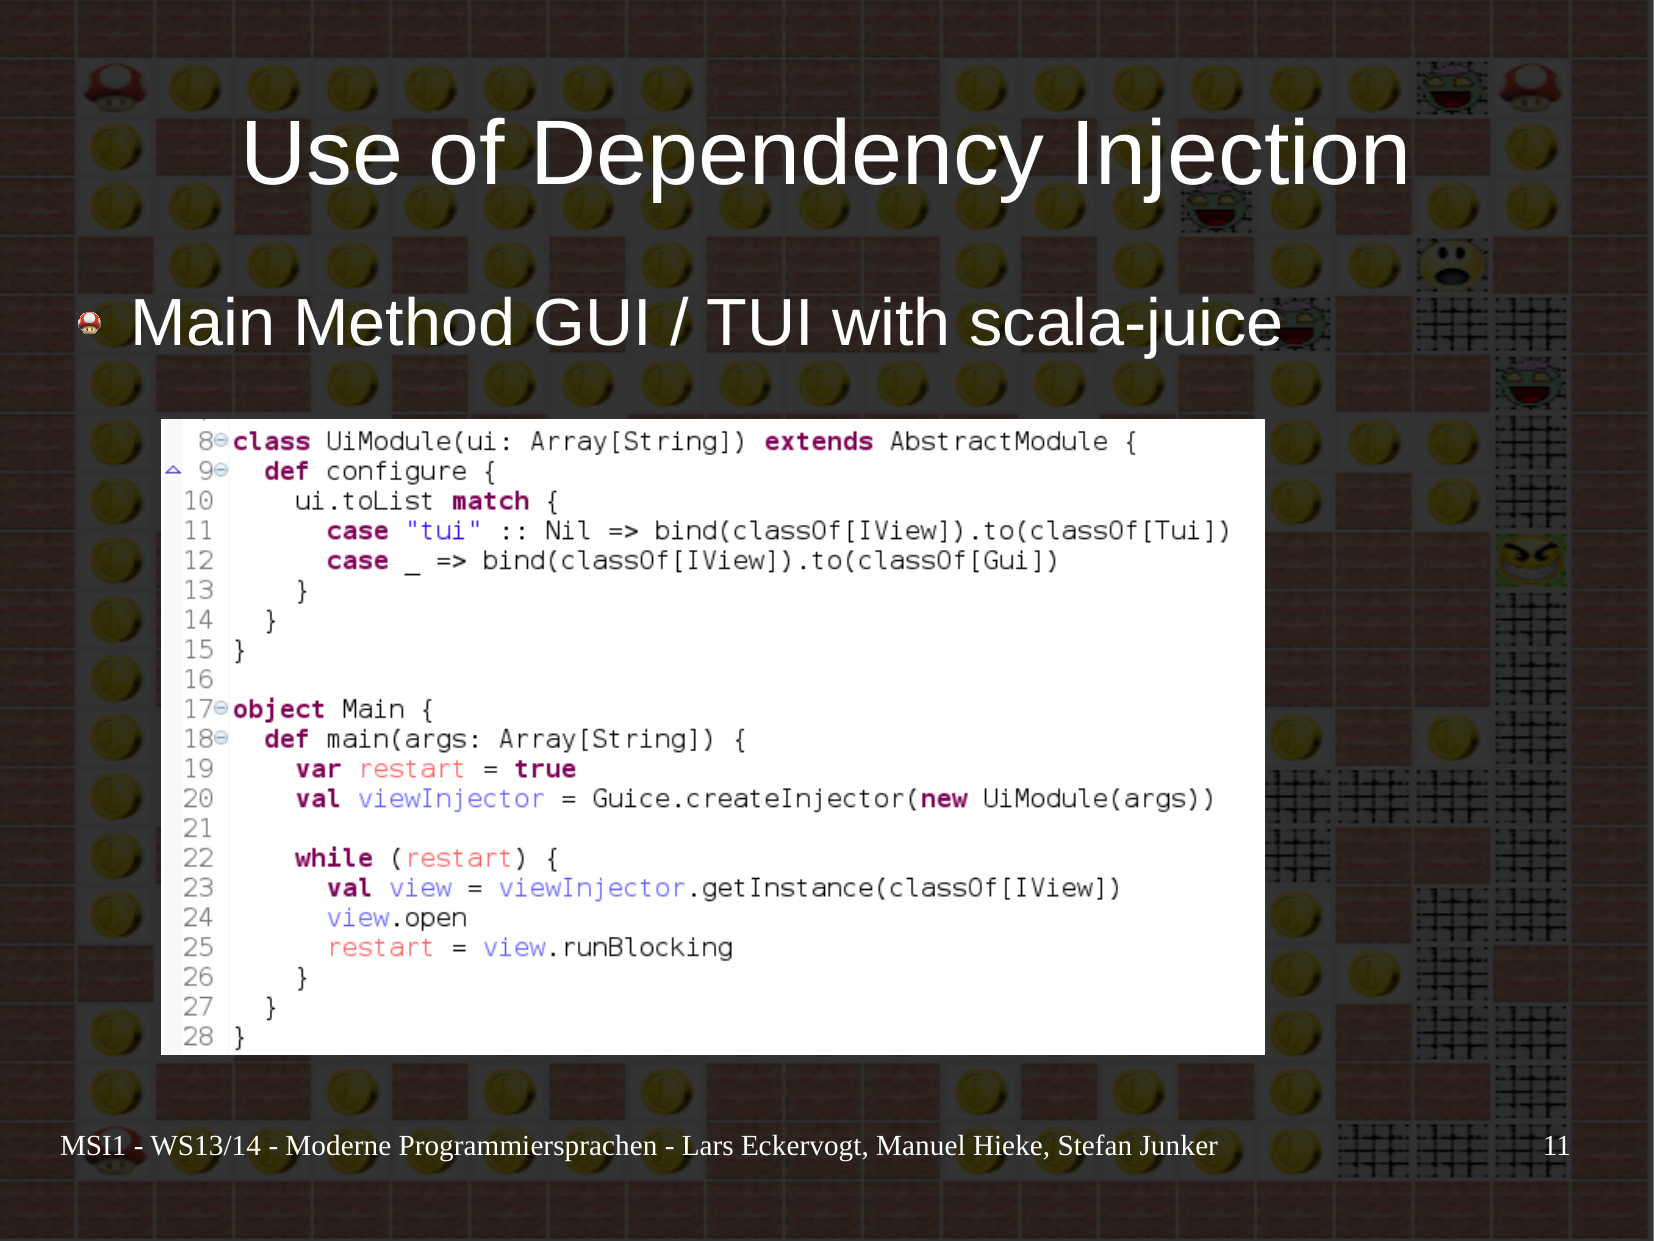

# Use of Dependency Injection
Main Method GUI / TUI with scala-juice
MSI1 - WS13/14 - Moderne Programmiersprachen - Lars Eckervogt, Manuel Hieke, Stefan Junker
11